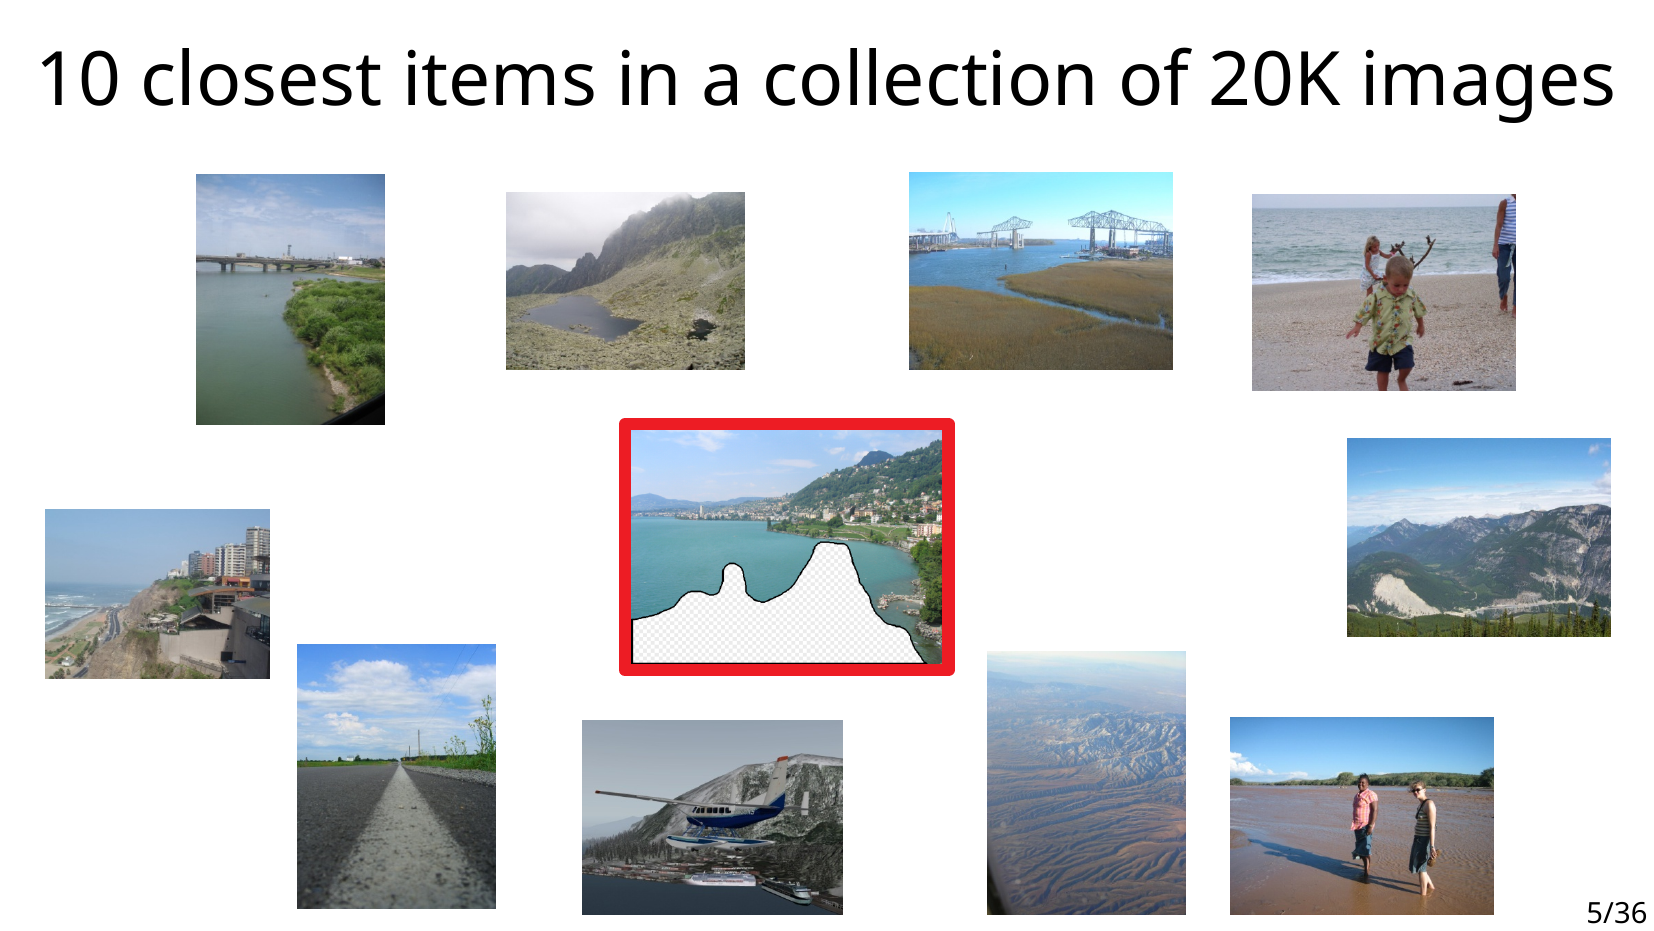

# 10 closest items in a collection of 20K images
5